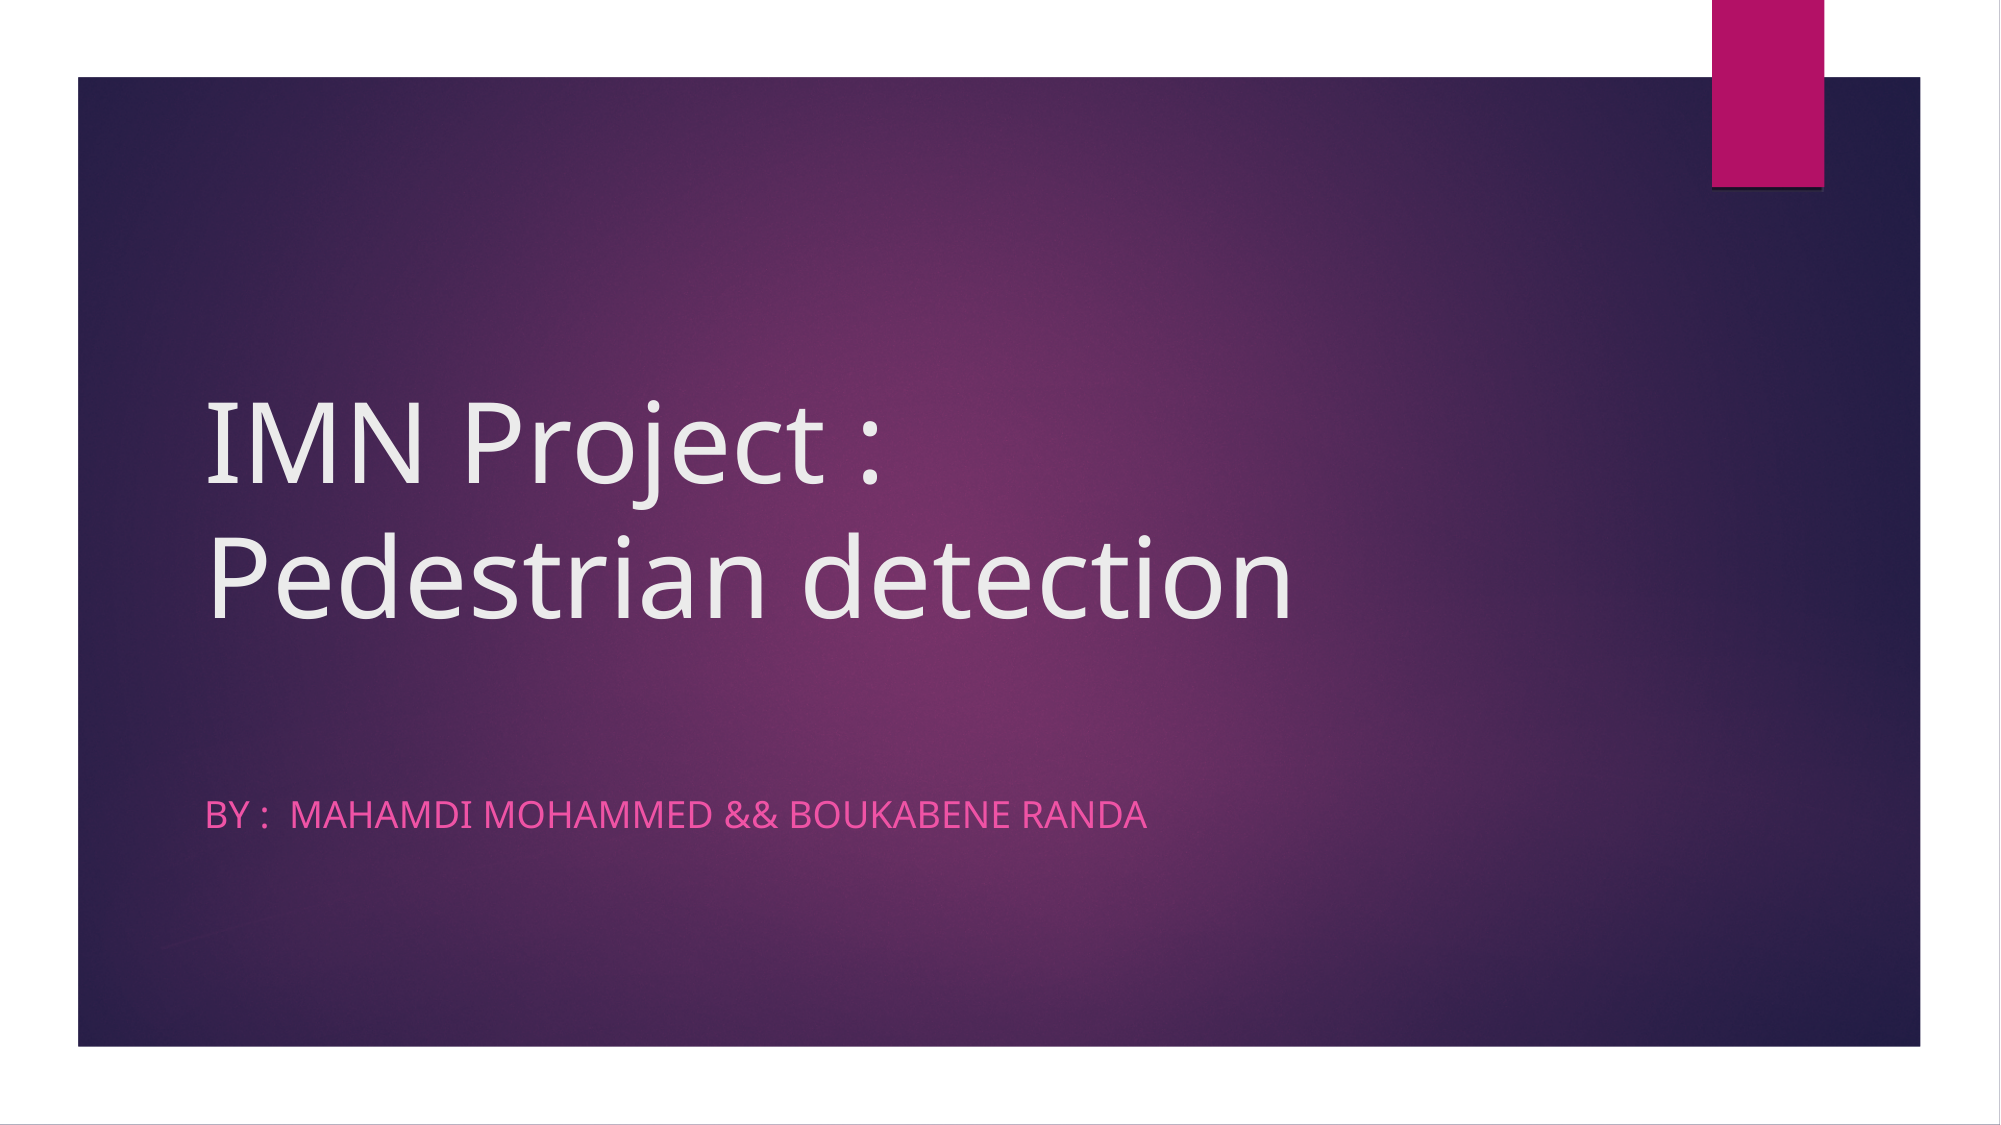

IMN Project :
Pedestrian detection
By : Mahamdi Mohammed && Boukabene randa